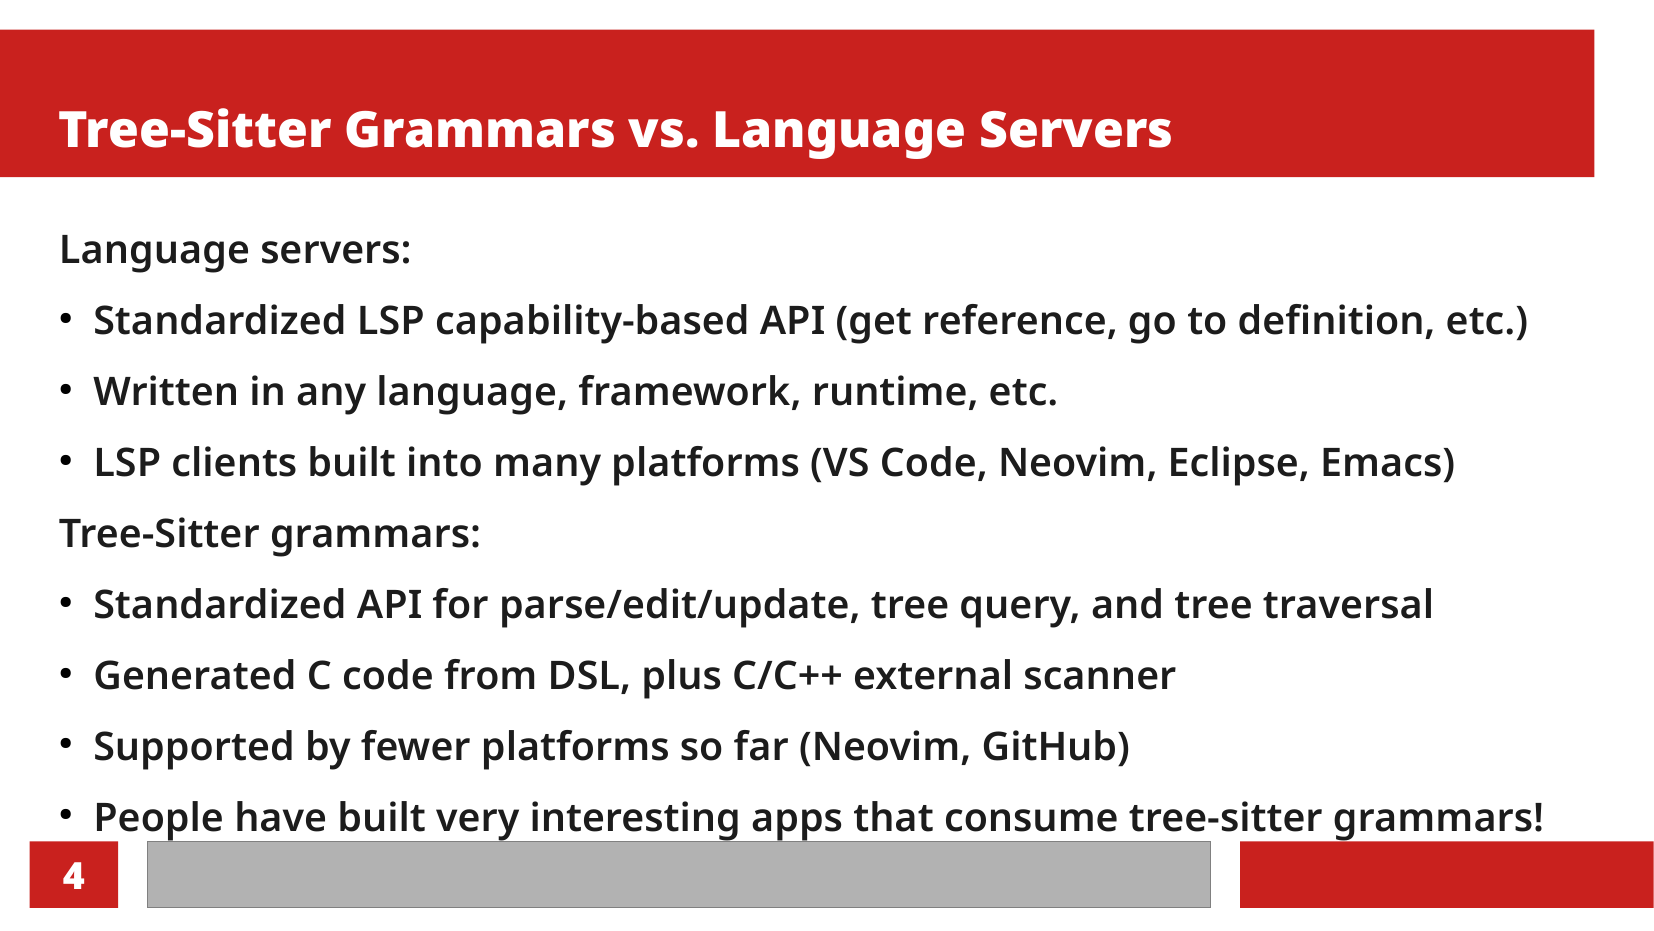

# Tree-Sitter Grammars vs. Language Servers
Language servers:
Standardized LSP capability-based API (get reference, go to definition, etc.)
Written in any language, framework, runtime, etc.
LSP clients built into many platforms (VS Code, Neovim, Eclipse, Emacs)
Tree-Sitter grammars:
Standardized API for parse/edit/update, tree query, and tree traversal
Generated C code from DSL, plus C/C++ external scanner
Supported by fewer platforms so far (Neovim, GitHub)
People have built very interesting apps that consume tree-sitter grammars!
4